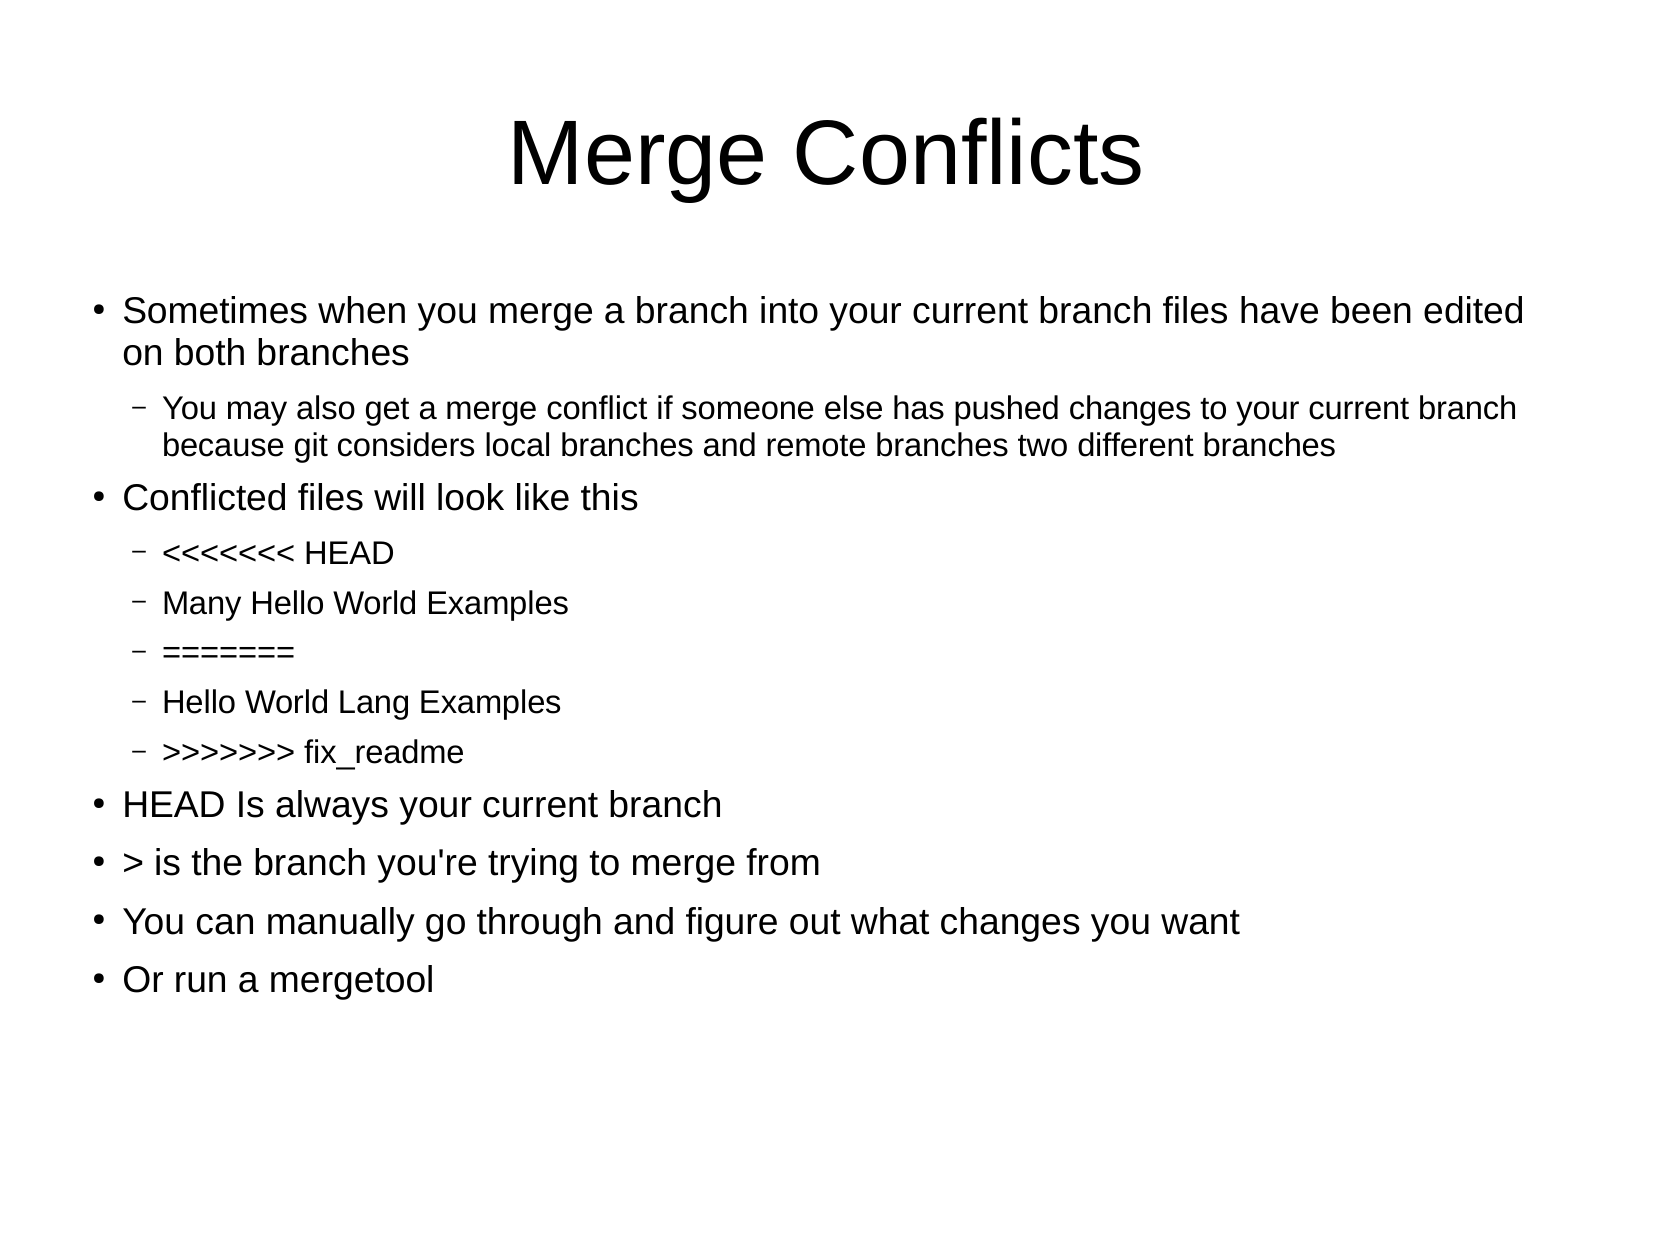

# Merge Conflicts
Sometimes when you merge a branch into your current branch files have been edited on both branches
You may also get a merge conflict if someone else has pushed changes to your current branch because git considers local branches and remote branches two different branches
Conflicted files will look like this
<<<<<<< HEAD
Many Hello World Examples
=======
Hello World Lang Examples
>>>>>>> fix_readme
HEAD Is always your current branch
> is the branch you're trying to merge from
You can manually go through and figure out what changes you want
Or run a mergetool